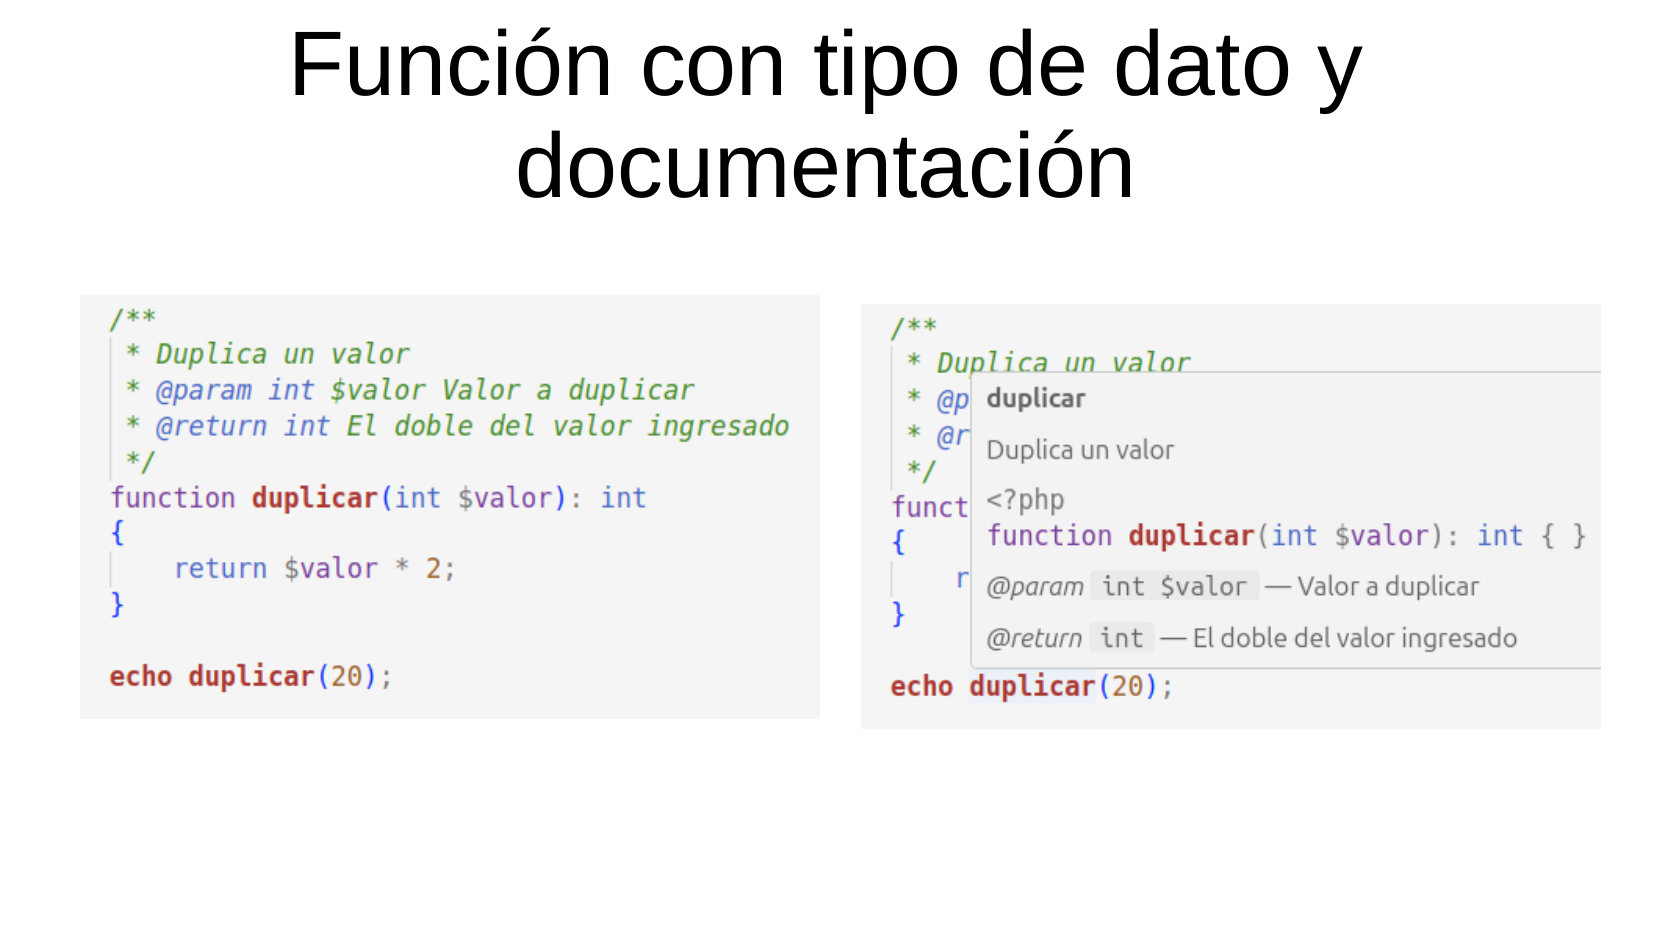

# Función con tipo de dato y documentación